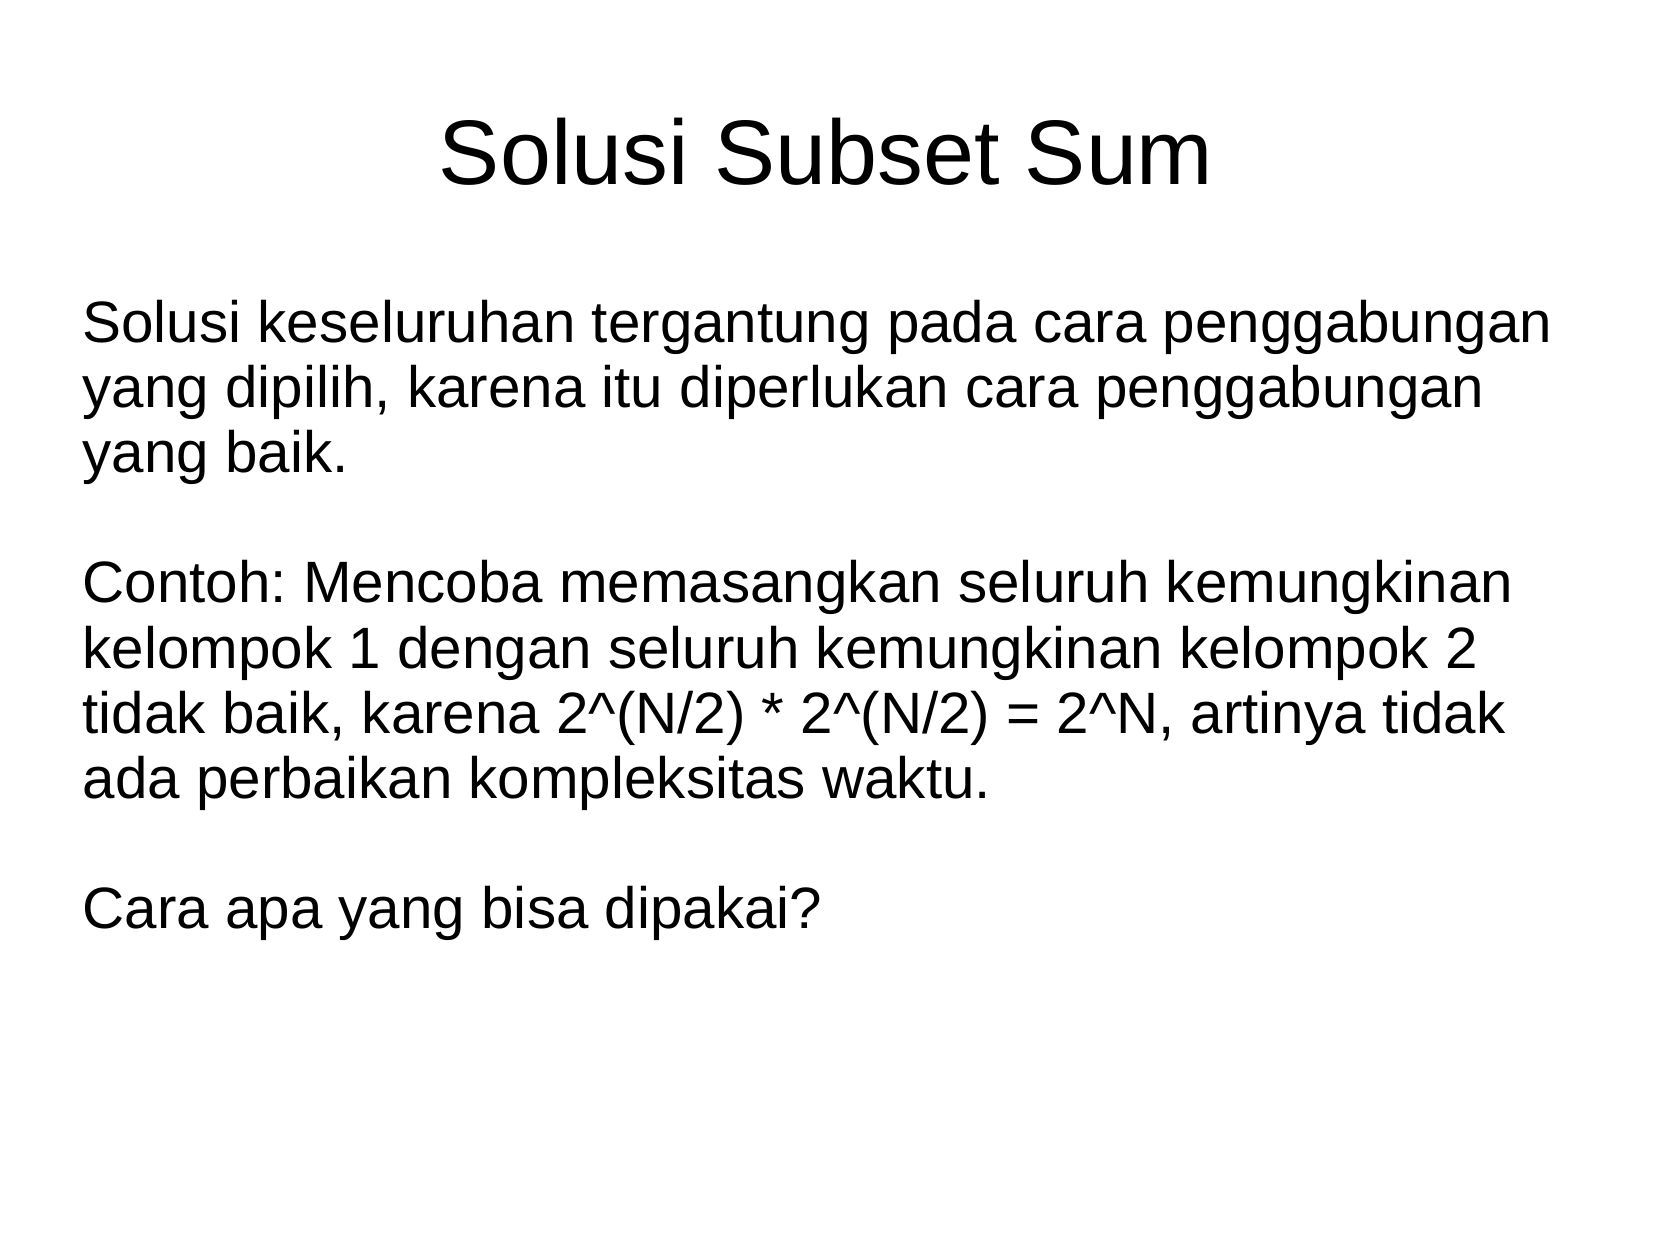

# Solusi Subset Sum
Solusi keseluruhan tergantung pada cara penggabungan yang dipilih, karena itu diperlukan cara penggabungan yang baik.
Contoh: Mencoba memasangkan seluruh kemungkinan kelompok 1 dengan seluruh kemungkinan kelompok 2 tidak baik, karena 2^(N/2) * 2^(N/2) = 2^N, artinya tidak ada perbaikan kompleksitas waktu.
Cara apa yang bisa dipakai?